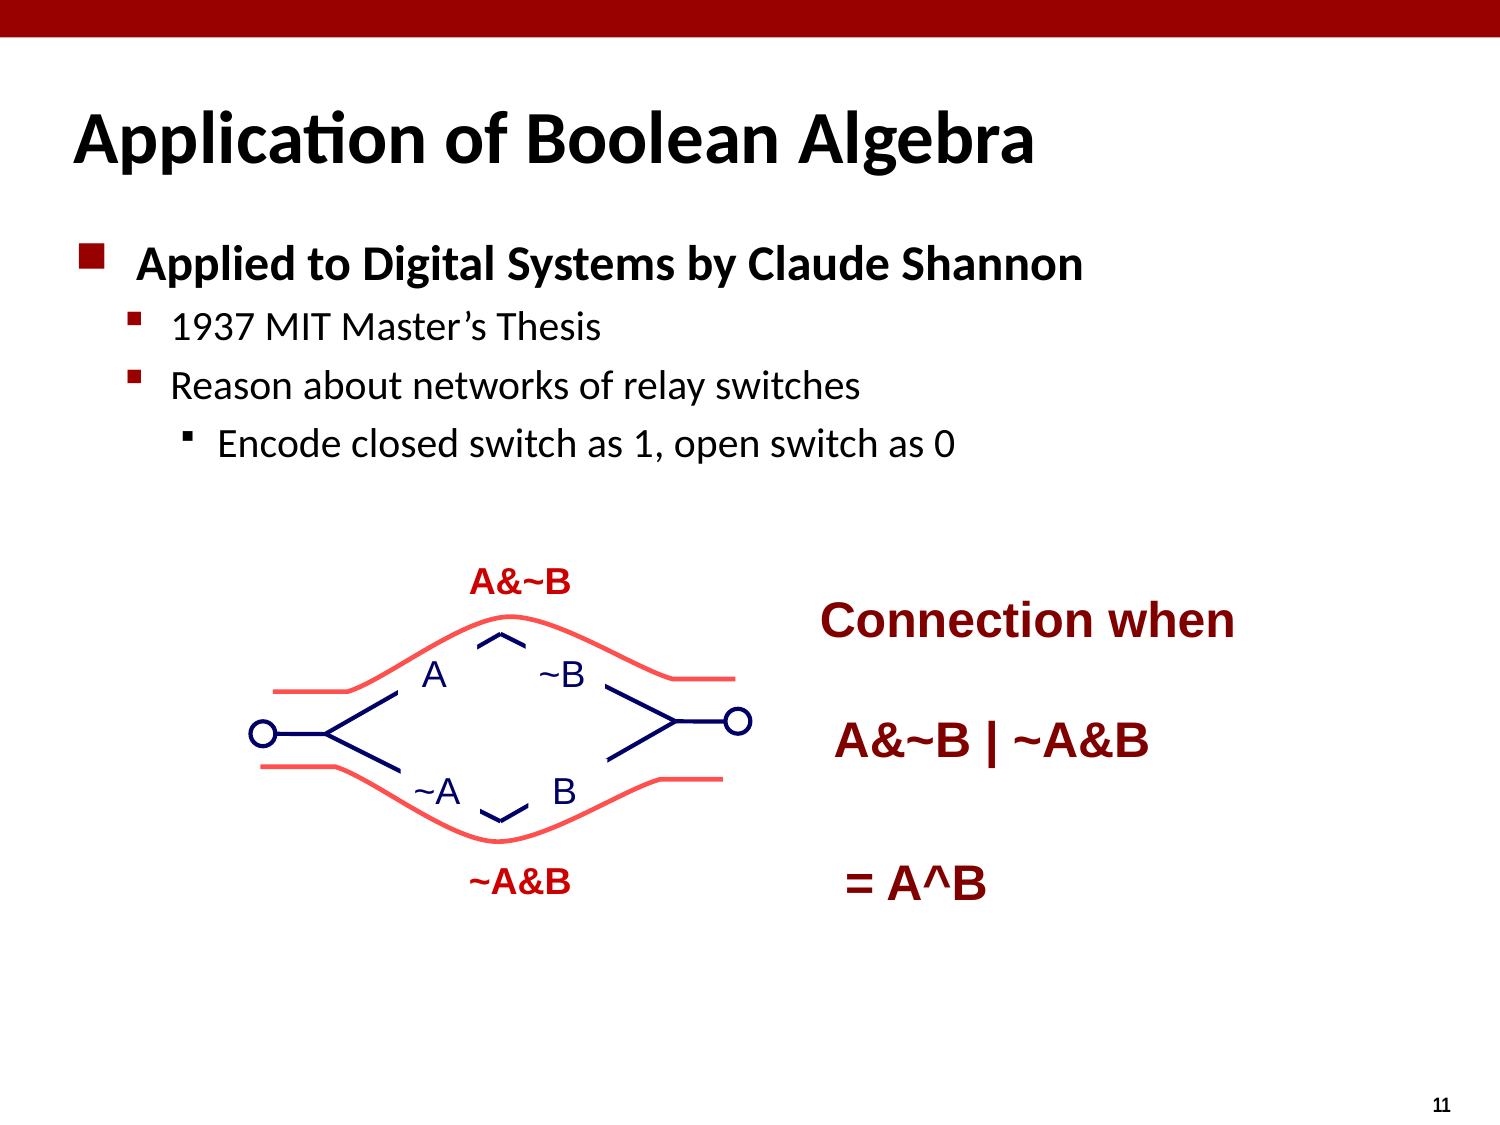

Application of Boolean Algebra
Applied to Digital Systems by Claude Shannon
1937 MIT Master’s Thesis
Reason about networks of relay switches
Encode closed switch as 1, open switch as 0
A&~B
Connection when
 A&~B | ~A&B
A
~B
~A
B
~A&B
= A^B